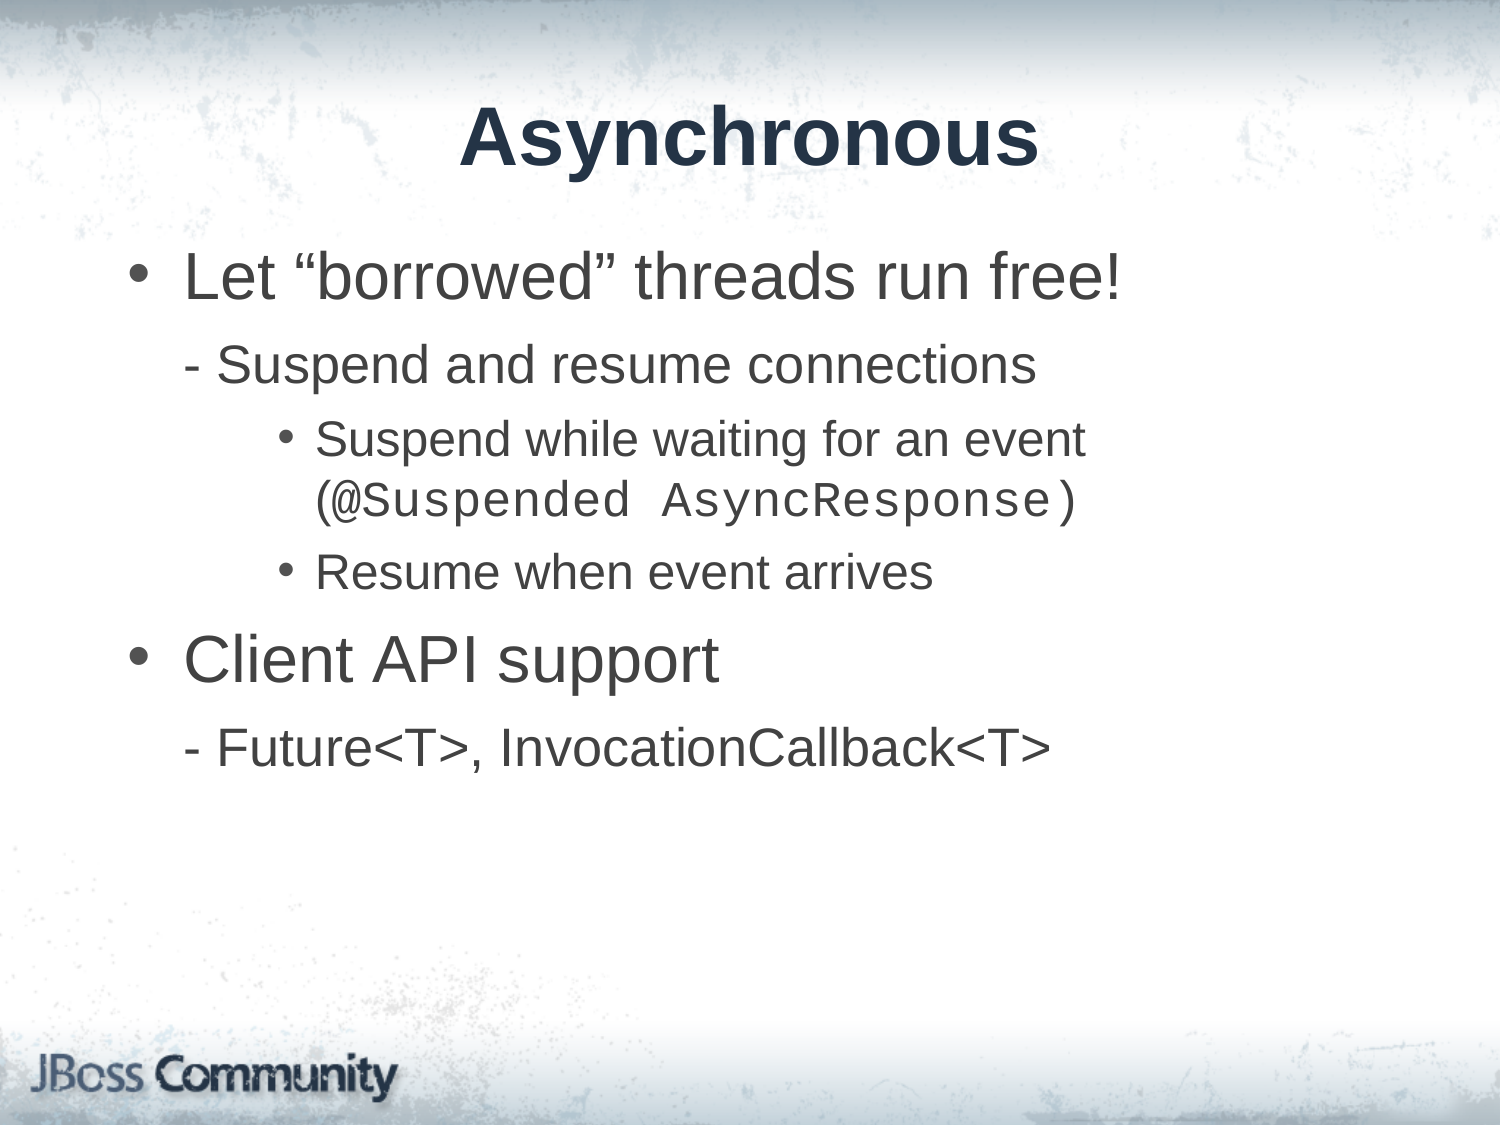

# Asynchronous
Let “borrowed” threads run free!
- Suspend and resume connections
Suspend while waiting for an event (@Suspended AsyncResponse)
Resume when event arrives
Client API support
- Future<T>, InvocationCallback<T>